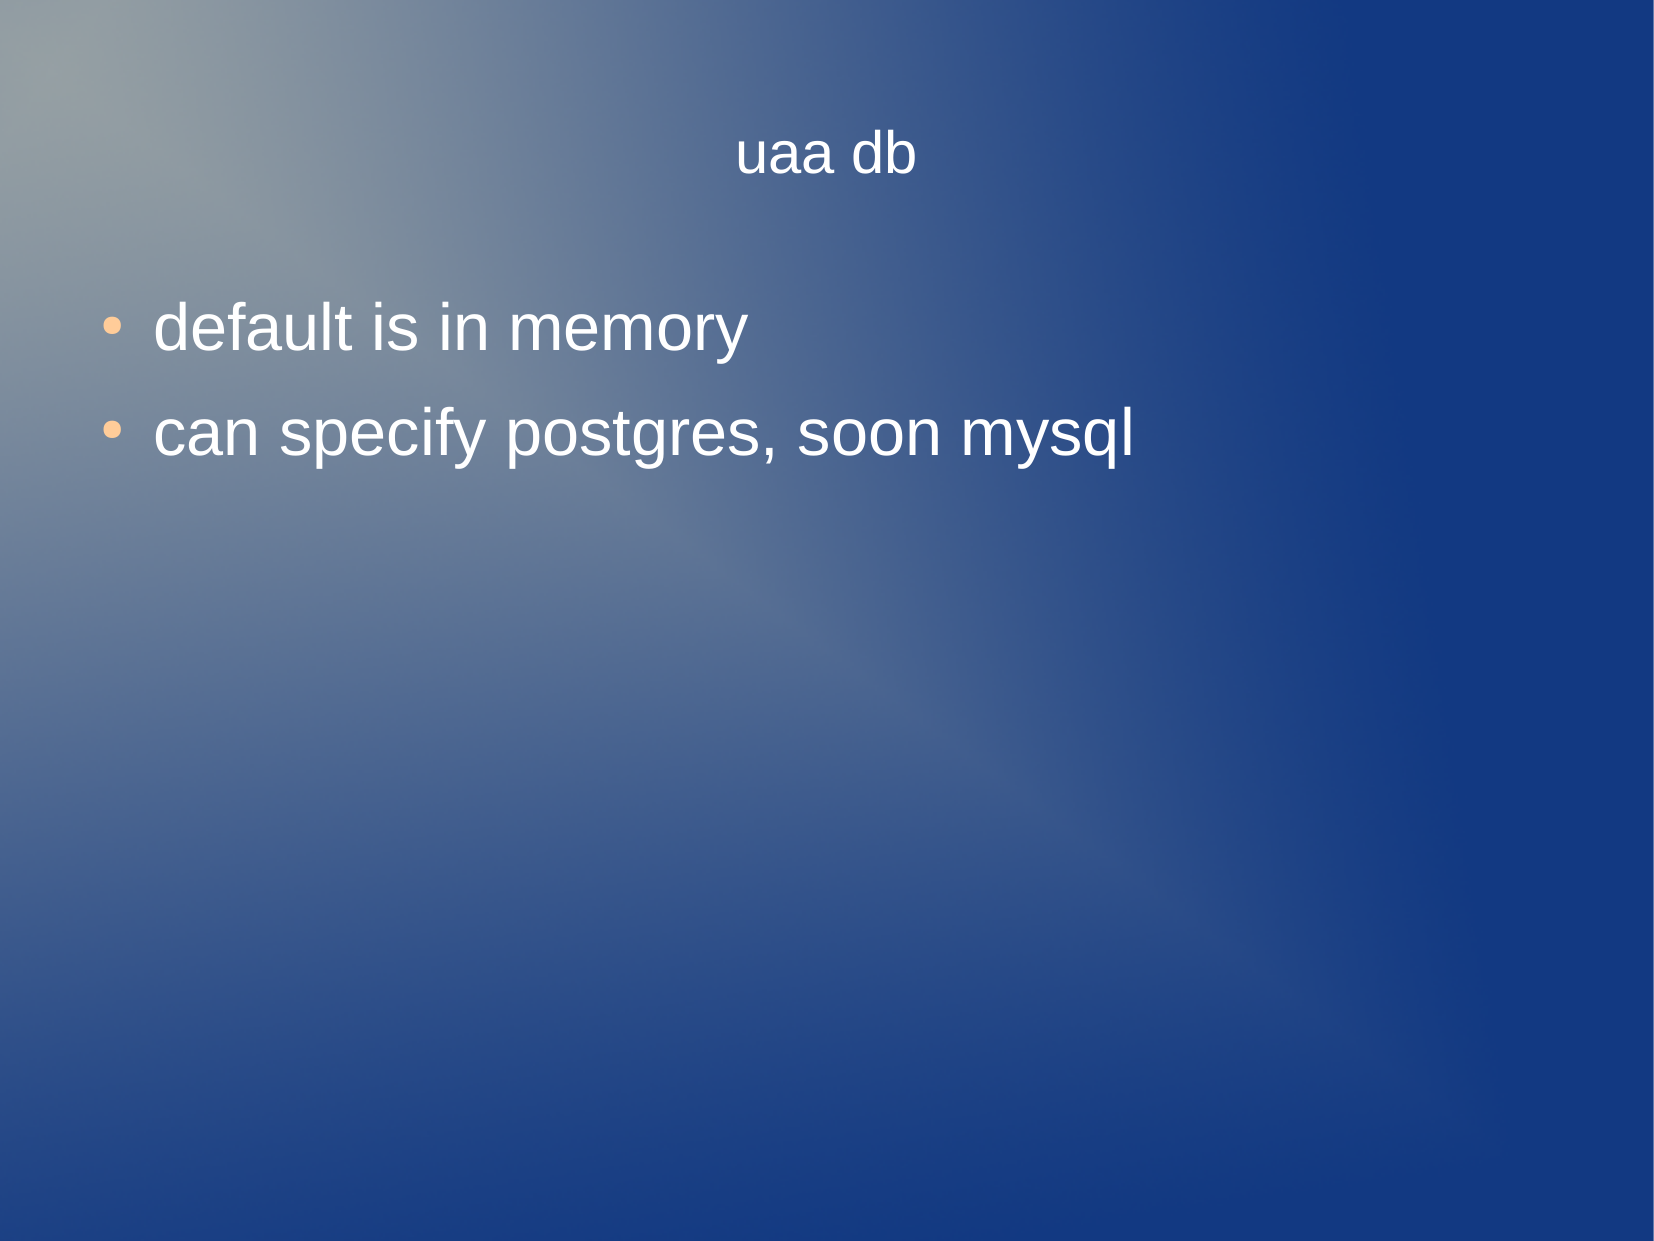

# uaa db
default is in memory
can specify postgres, soon mysql